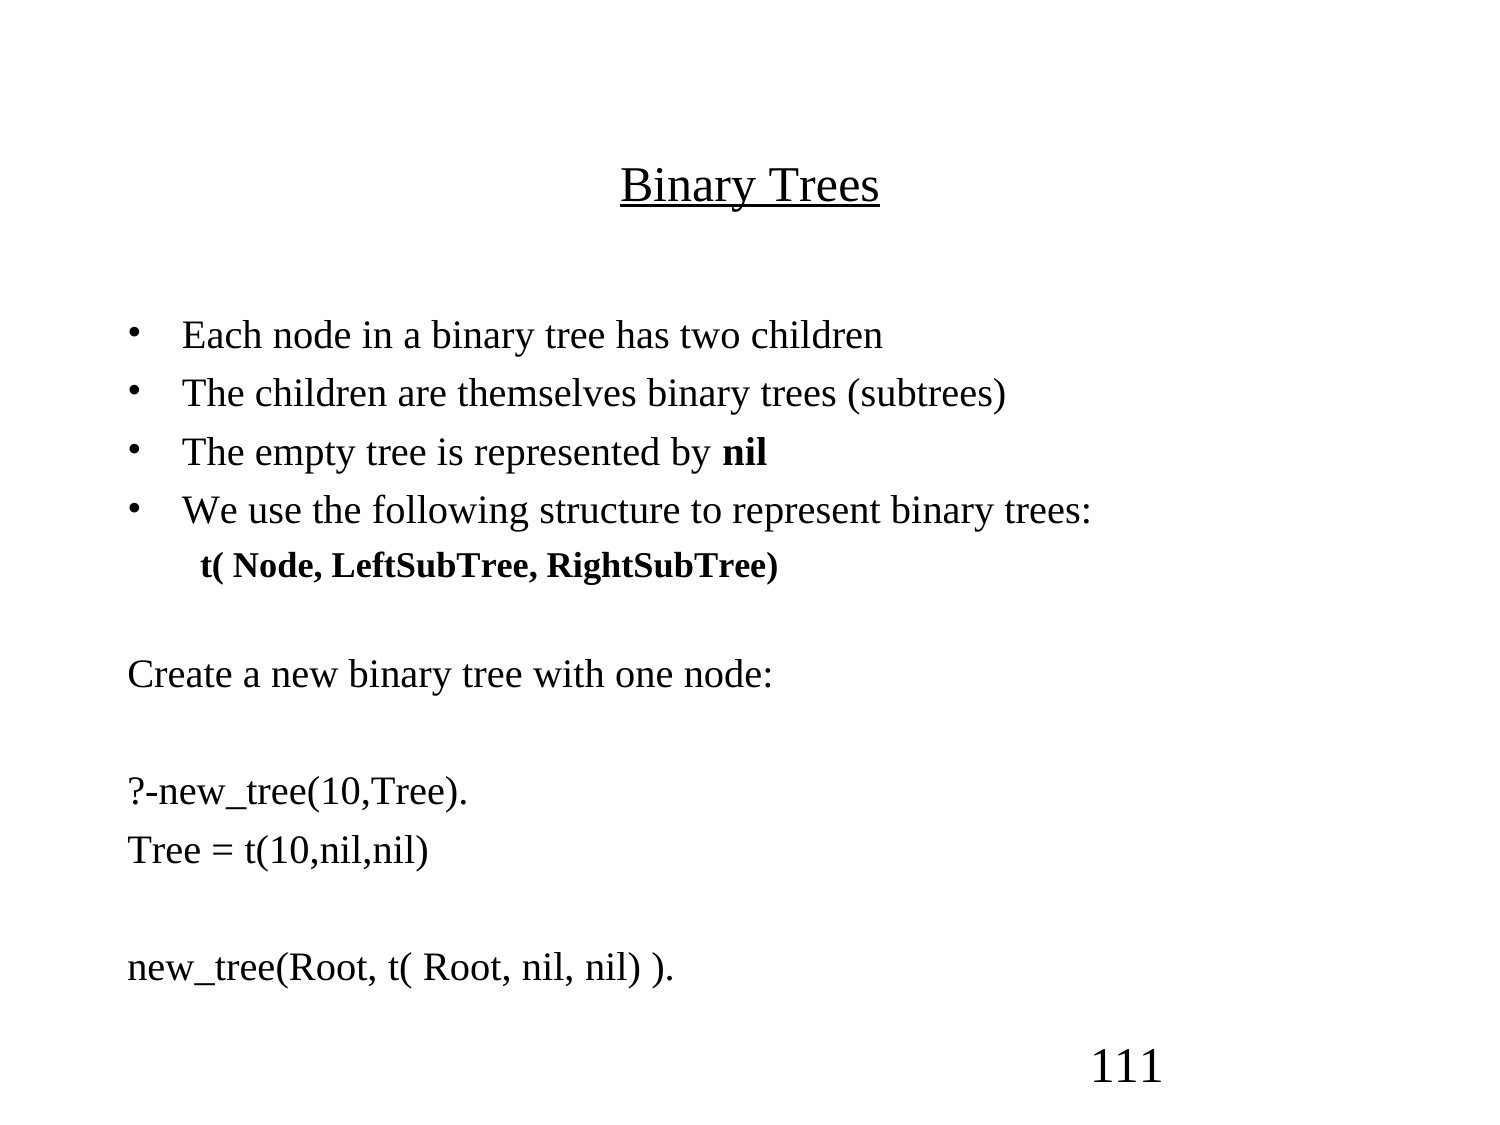

# Binary Trees
Each node in a binary tree has two children
The children are themselves binary trees (subtrees)
The empty tree is represented by nil
We use the following structure to represent binary trees:
t( Node, LeftSubTree, RightSubTree)
Create a new binary tree with one node:
?-new_tree(10,Tree).
Tree = t(10,nil,nil)
new_tree(Root, t( Root, nil, nil) ).
111